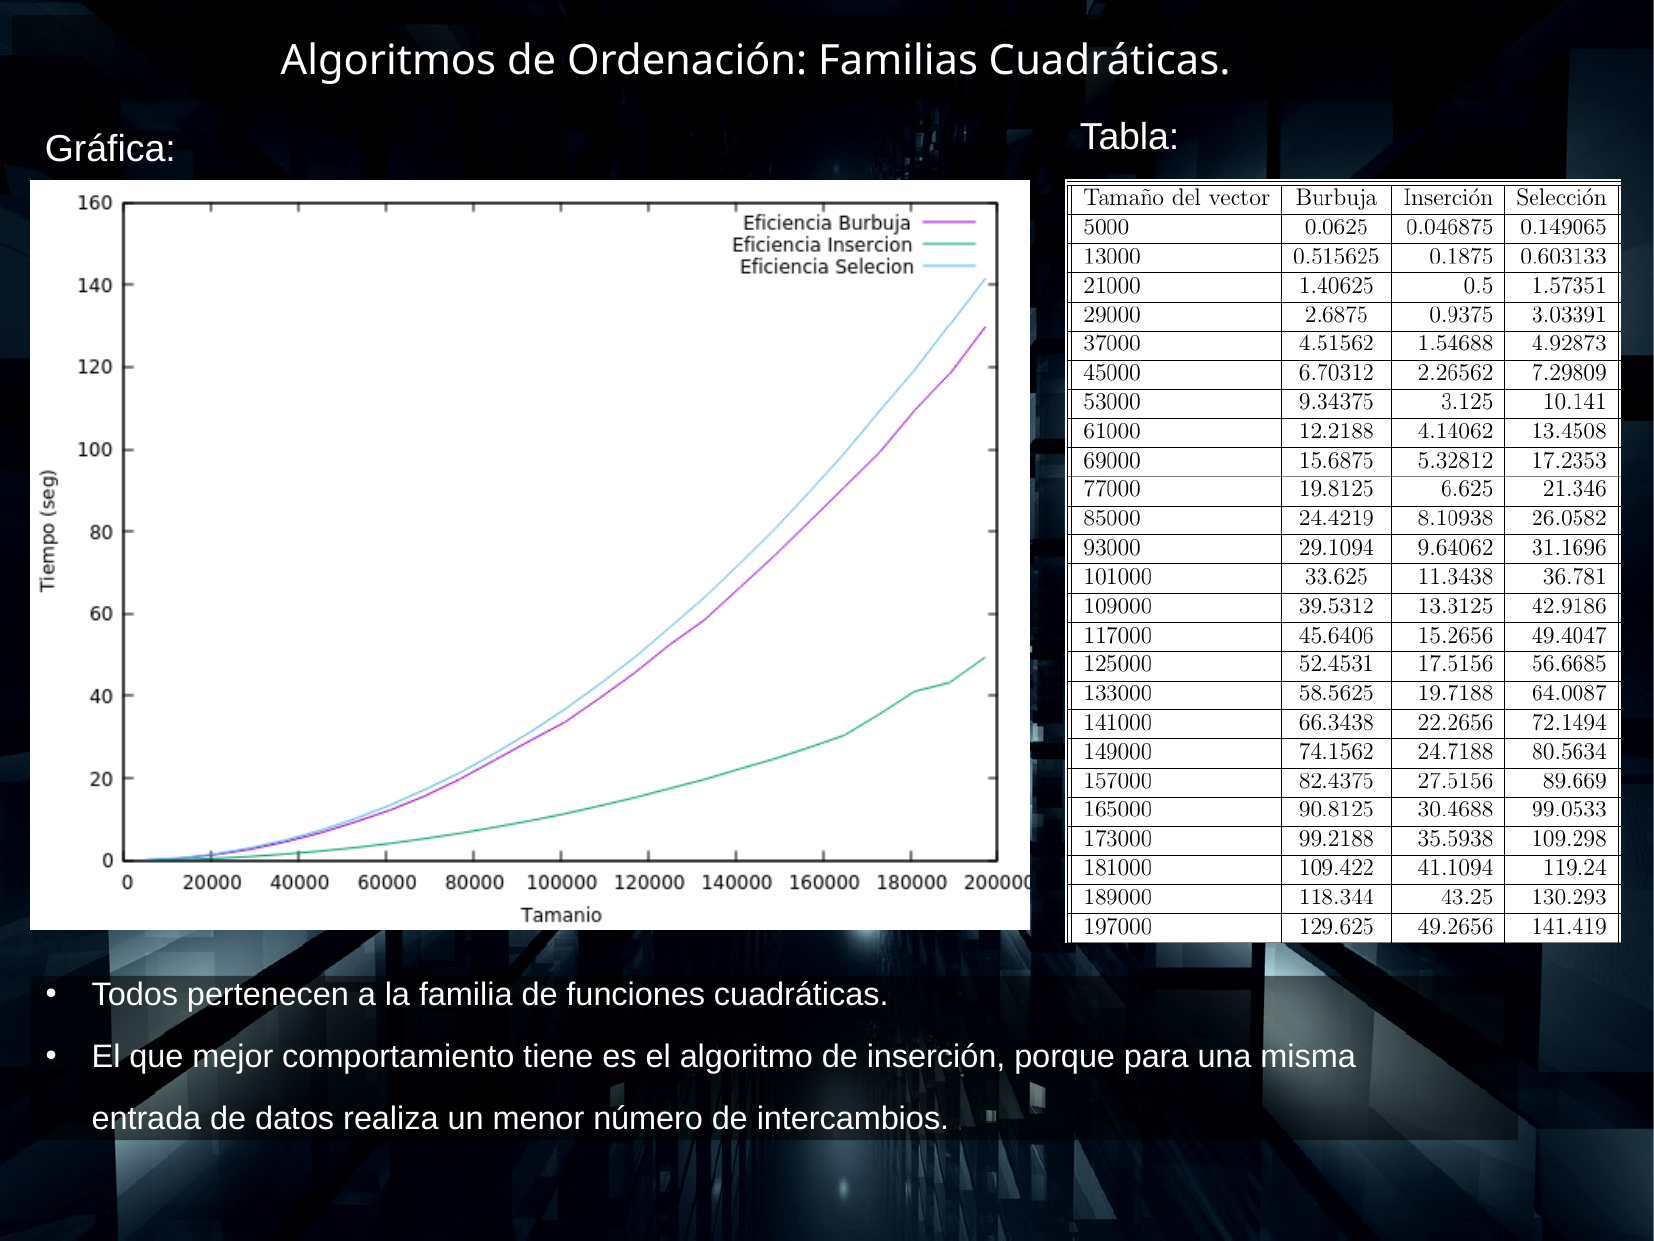

# Algoritmos de Ordenación: Familias Cuadráticas.
Tabla:
Gráfica:
Todos pertenecen a la familia de funciones cuadráticas.
El que mejor comportamiento tiene es el algoritmo de inserción, porque para una misma
entrada de datos realiza un menor número de intercambios.